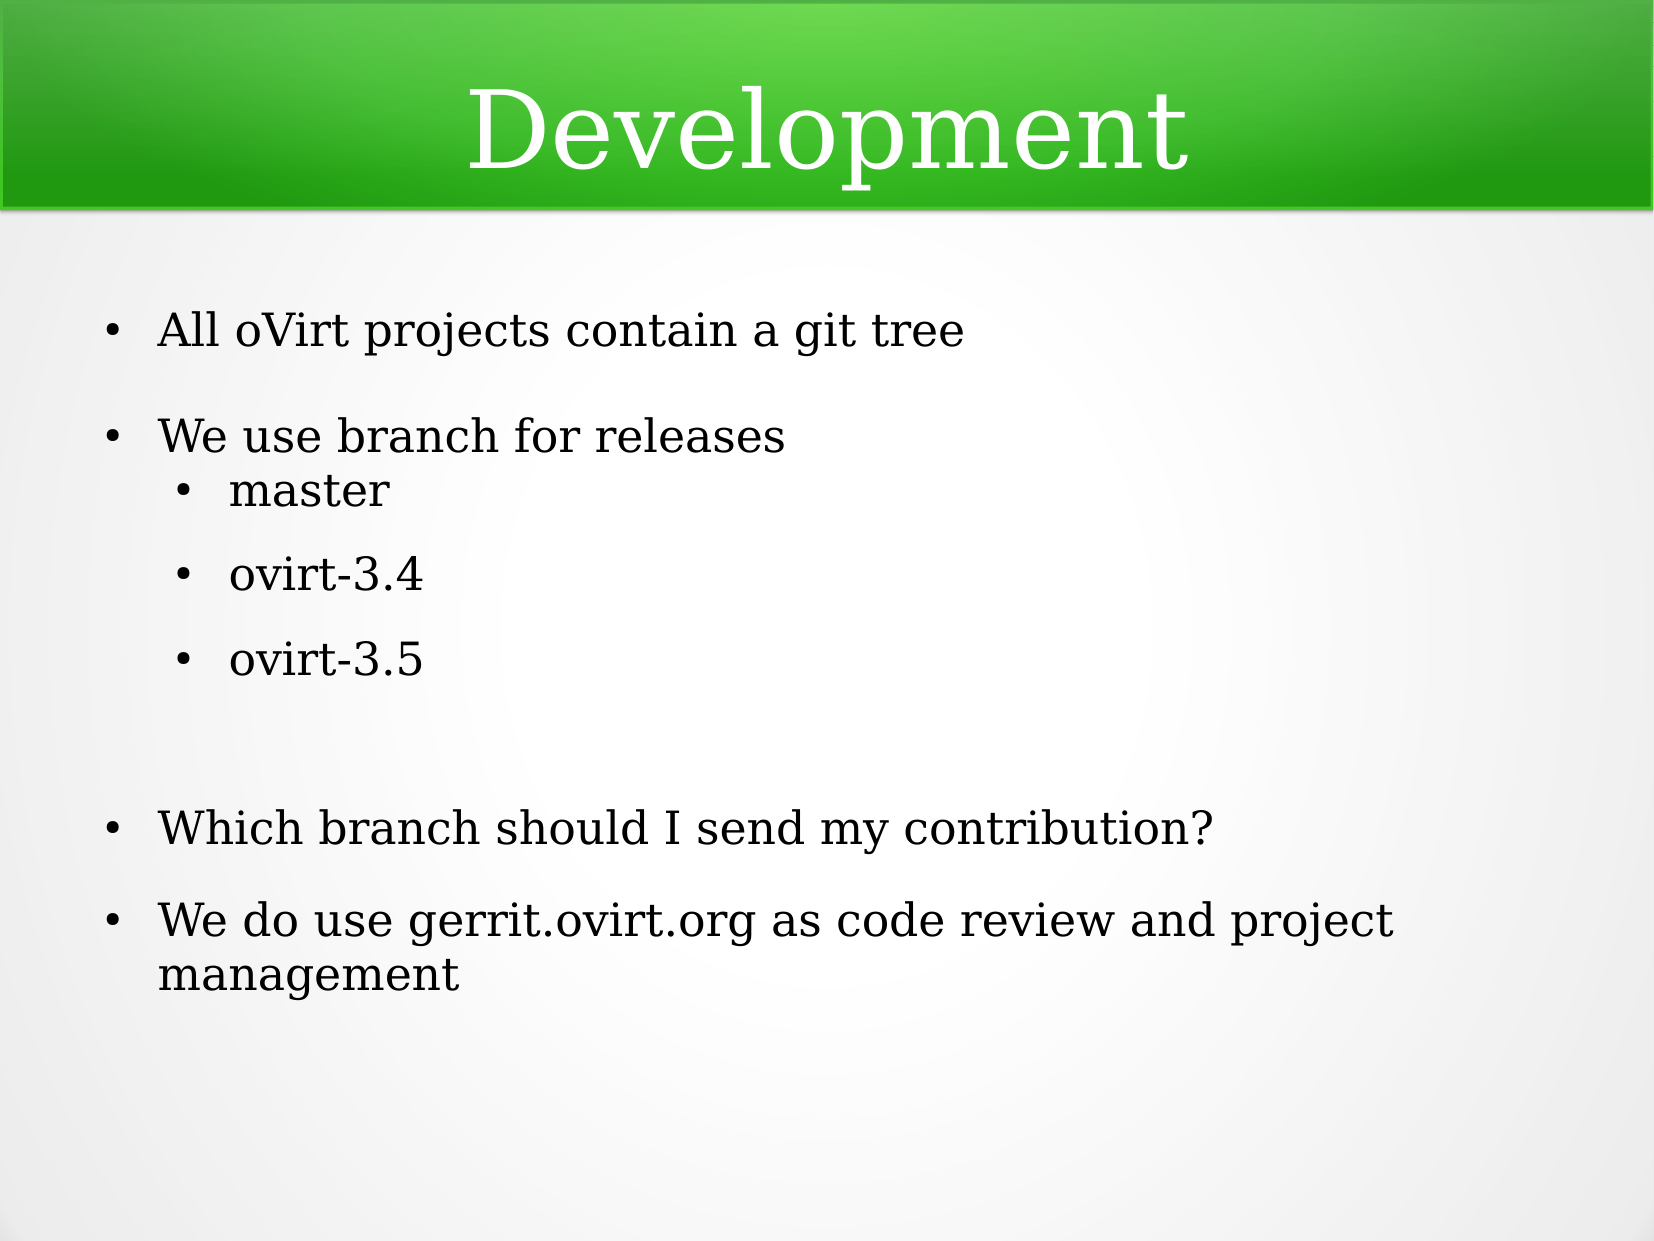

Development
# All oVirt projects contain a git tree
We use branch for releases
master
ovirt-3.4
ovirt-3.5
Which branch should I send my contribution?
We do use gerrit.ovirt.org as code review and project management